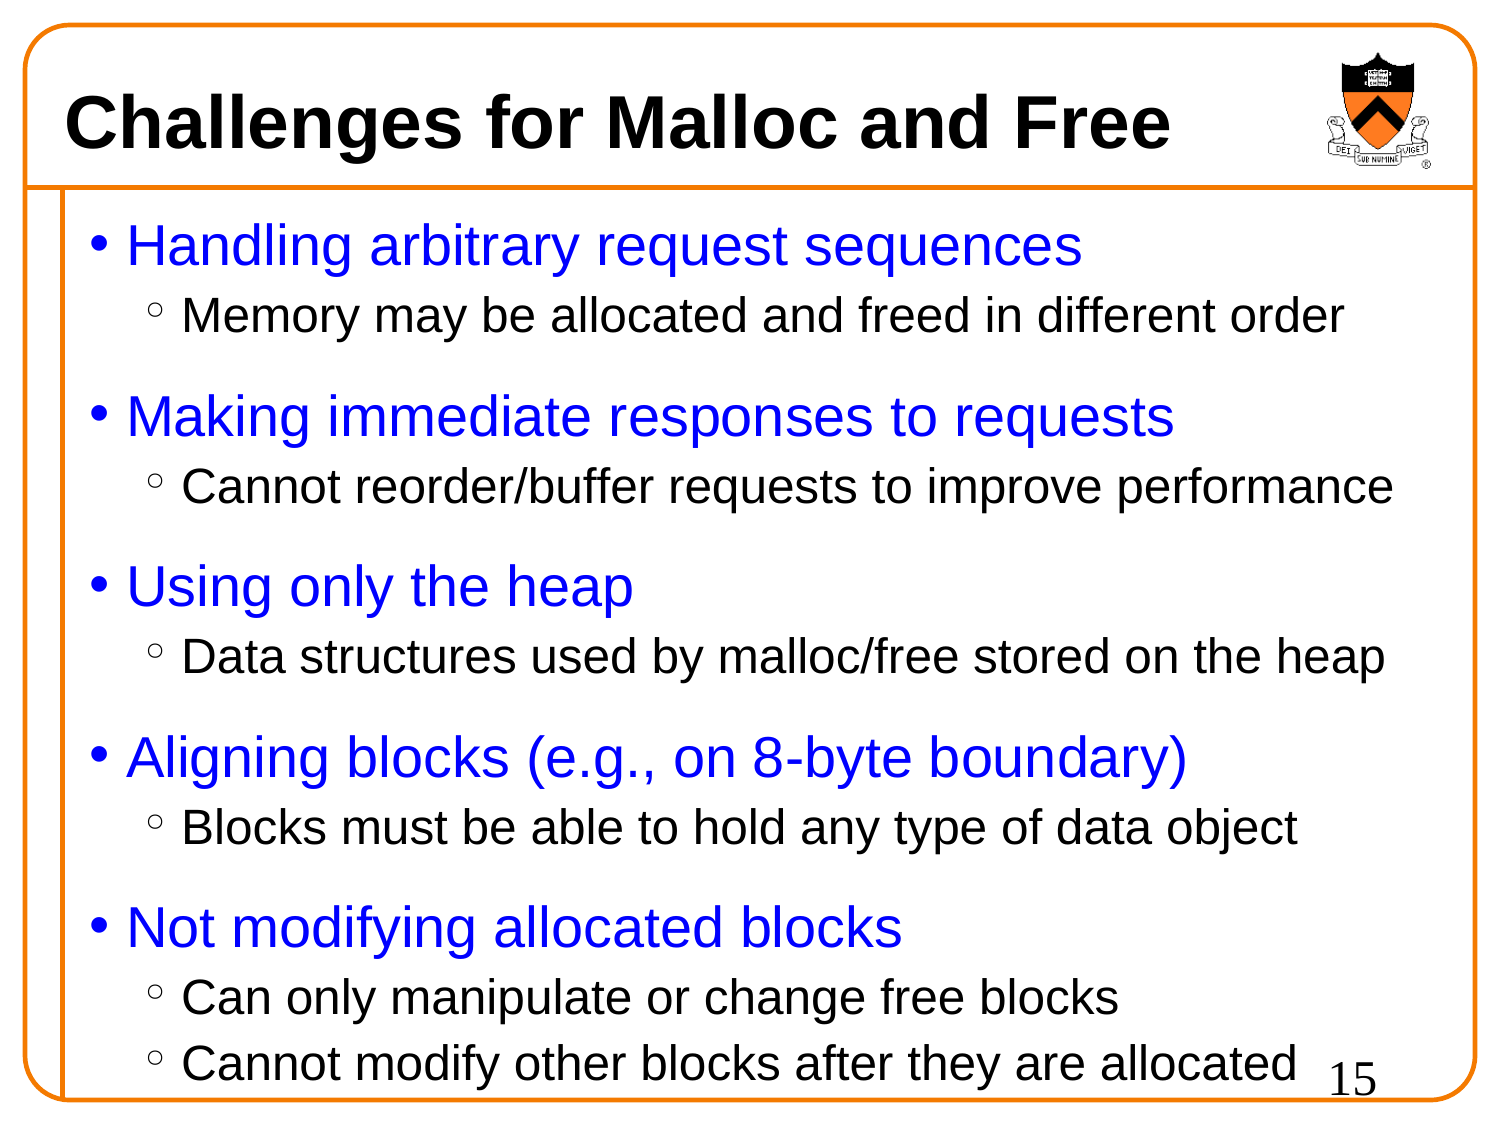

# Challenges for Malloc and Free
Handling arbitrary request sequences
Memory may be allocated and freed in different order
Making immediate responses to requests
Cannot reorder/buffer requests to improve performance
Using only the heap
Data structures used by malloc/free stored on the heap
Aligning blocks (e.g., on 8-byte boundary)
Blocks must be able to hold any type of data object
Not modifying allocated blocks
Can only manipulate or change free blocks
Cannot modify other blocks after they are allocated
15